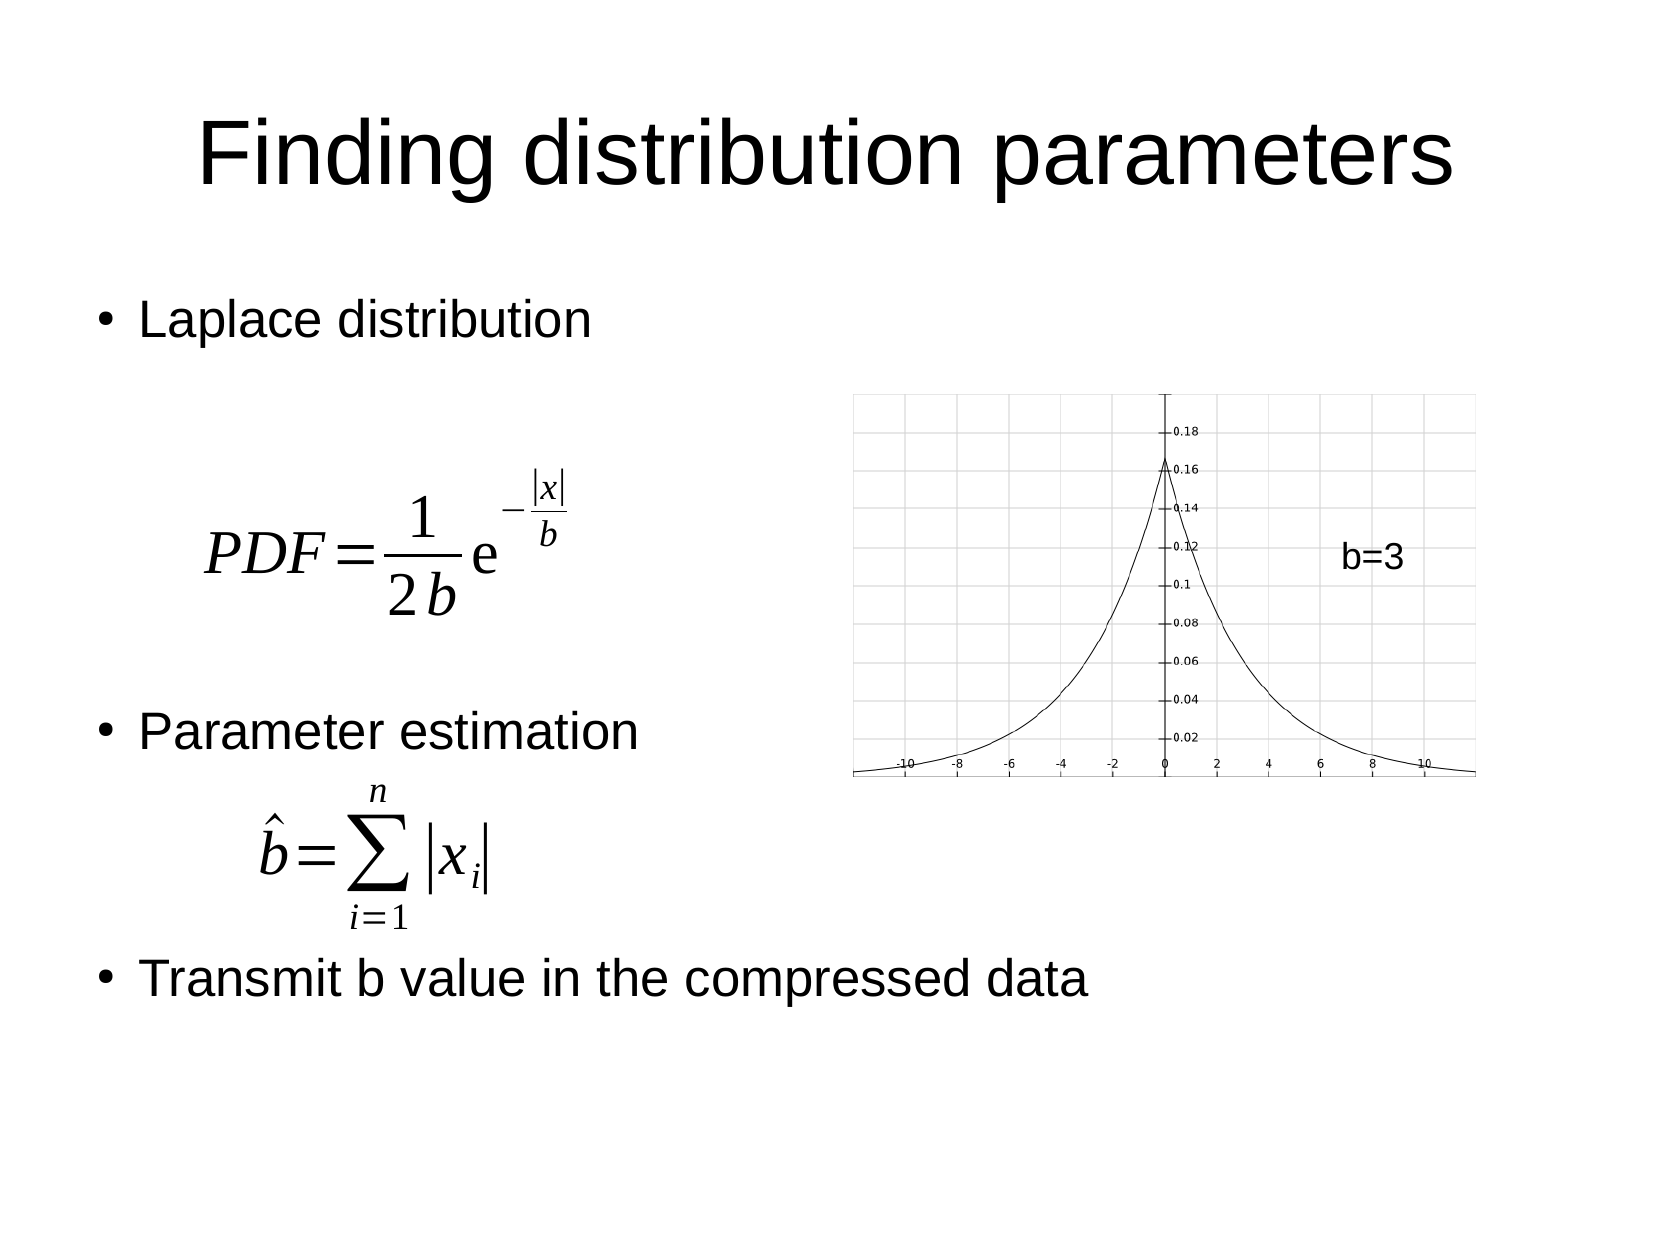

# Finding distribution parameters
Laplace distribution
Parameter estimation
Transmit b value in the compressed data
b=3